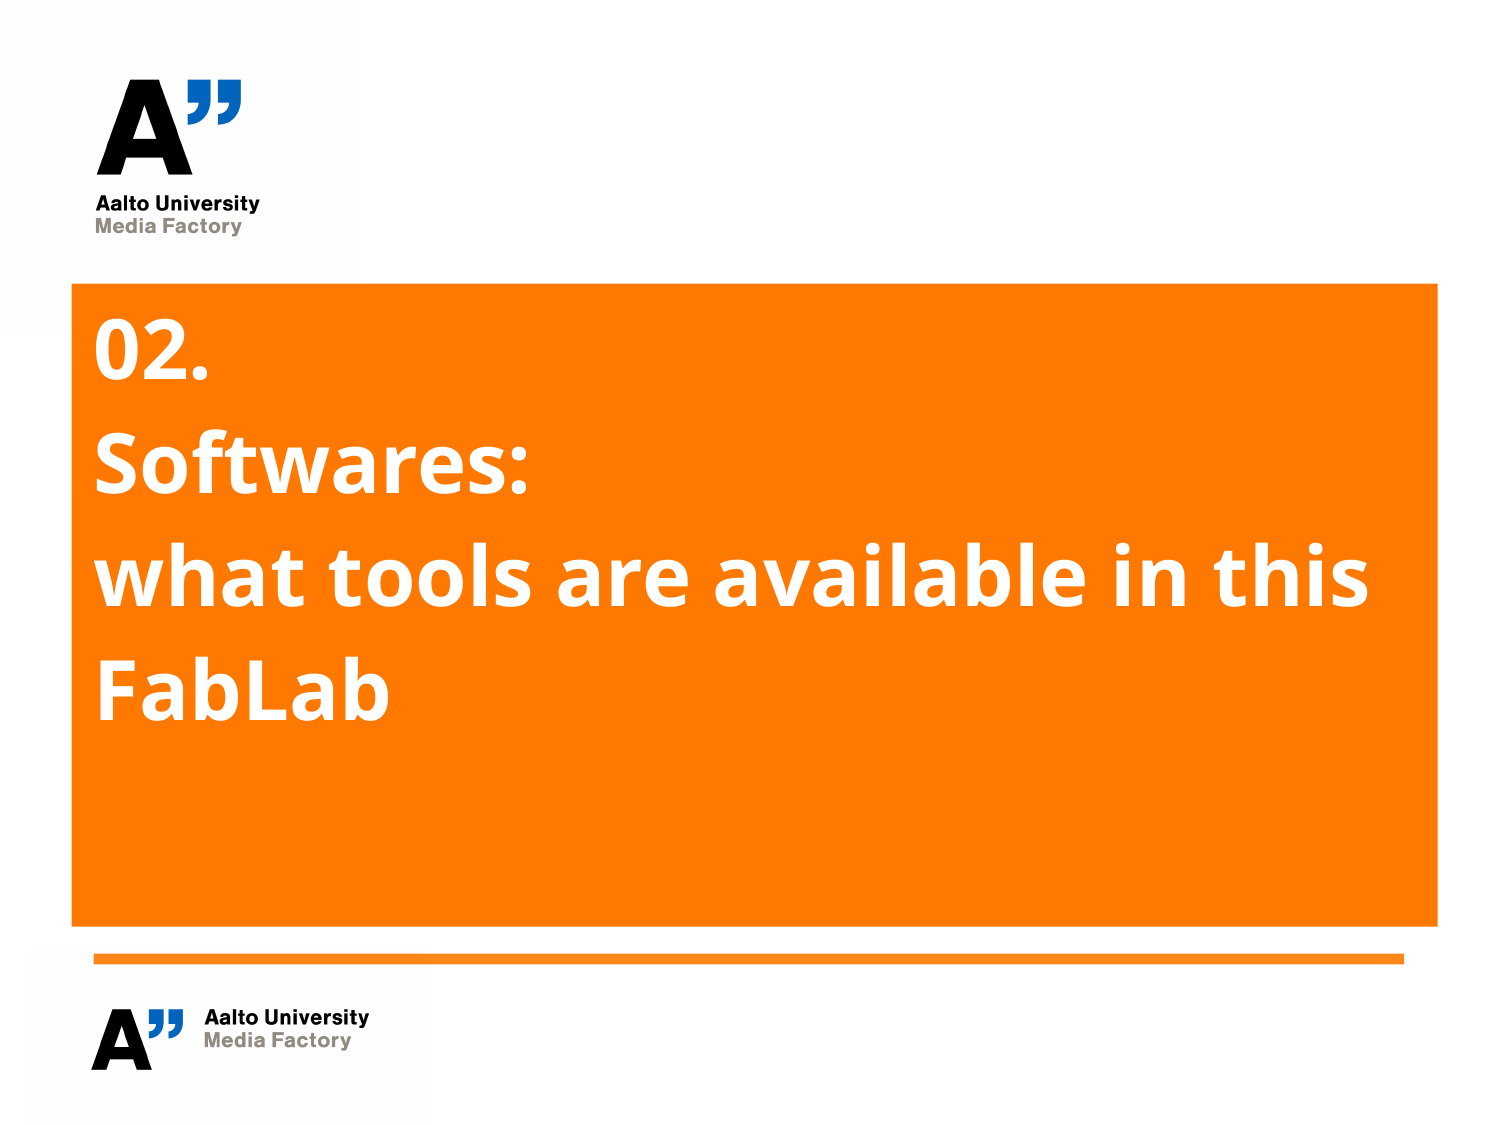

#
02.
Softwares:
what tools are available in this FabLab